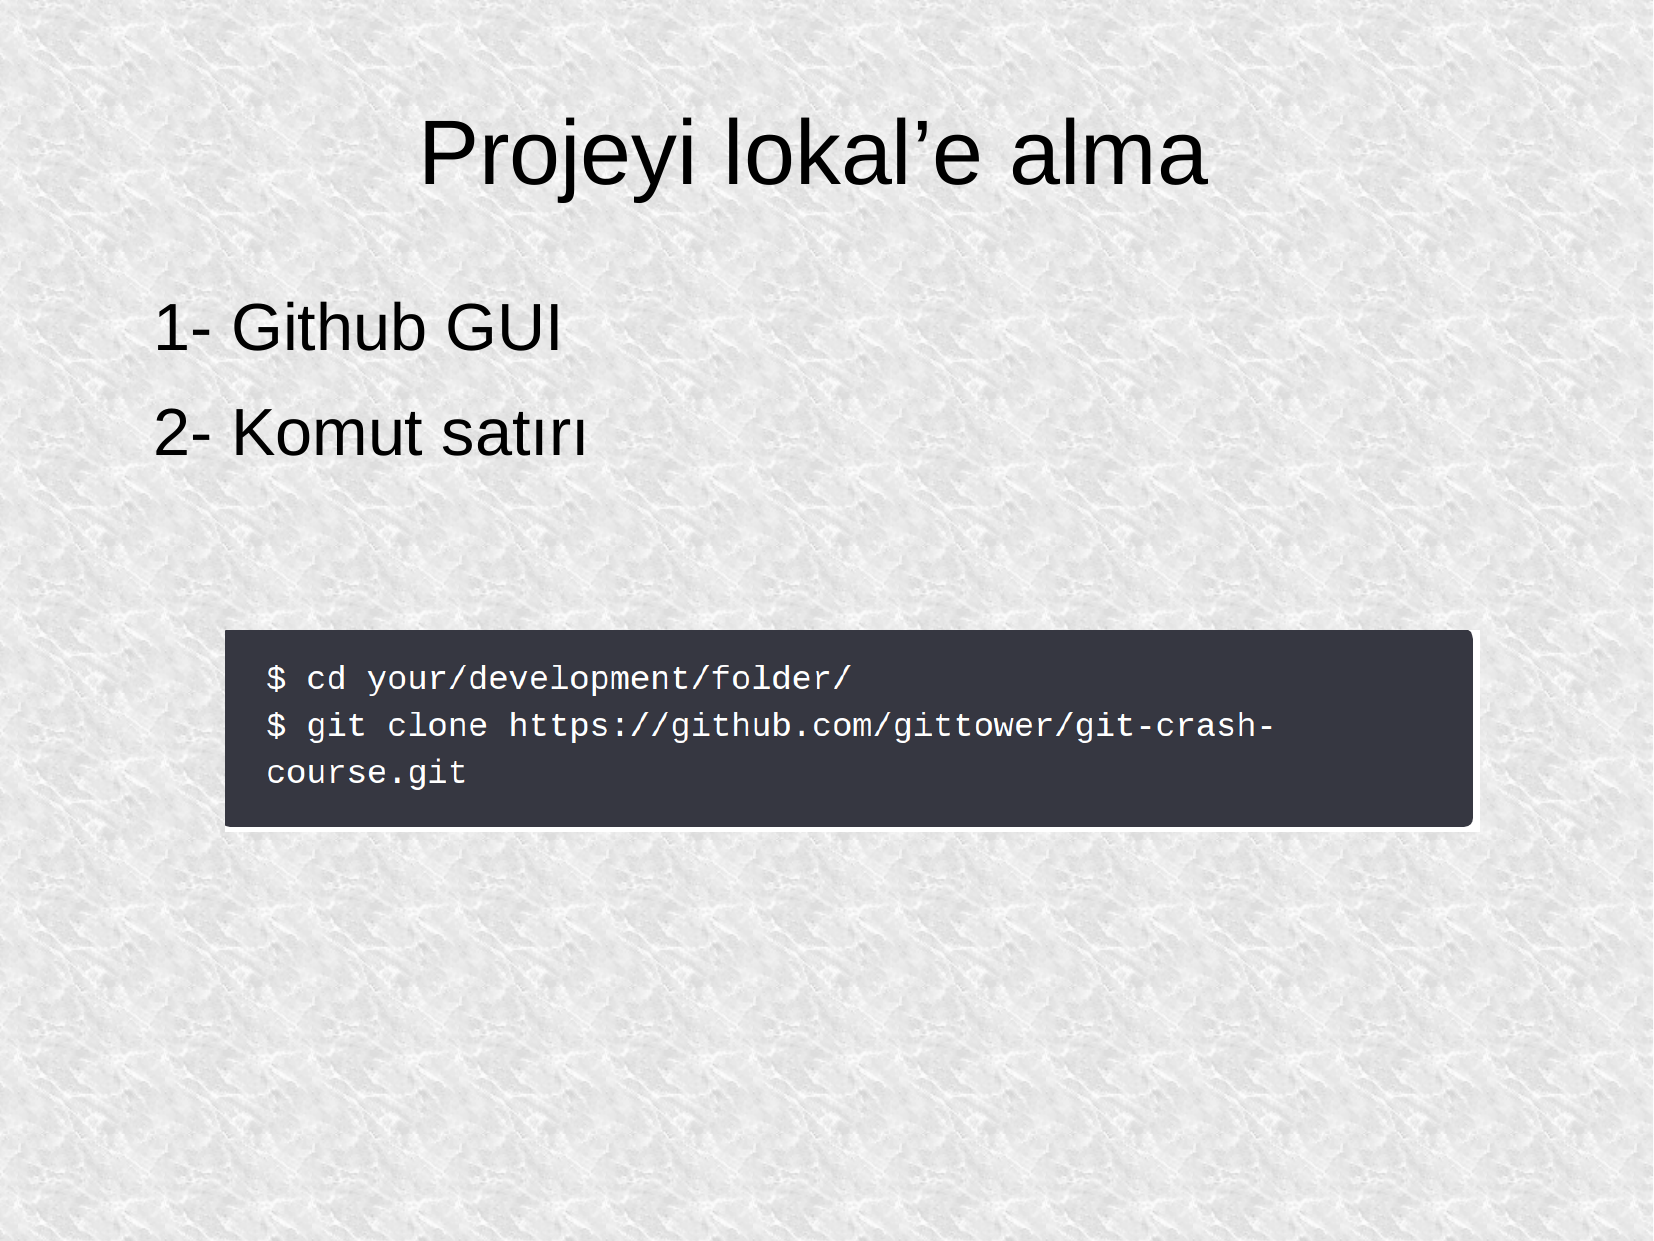

# Projeyi lokal’e alma
1- Github GUI
2- Komut satırı